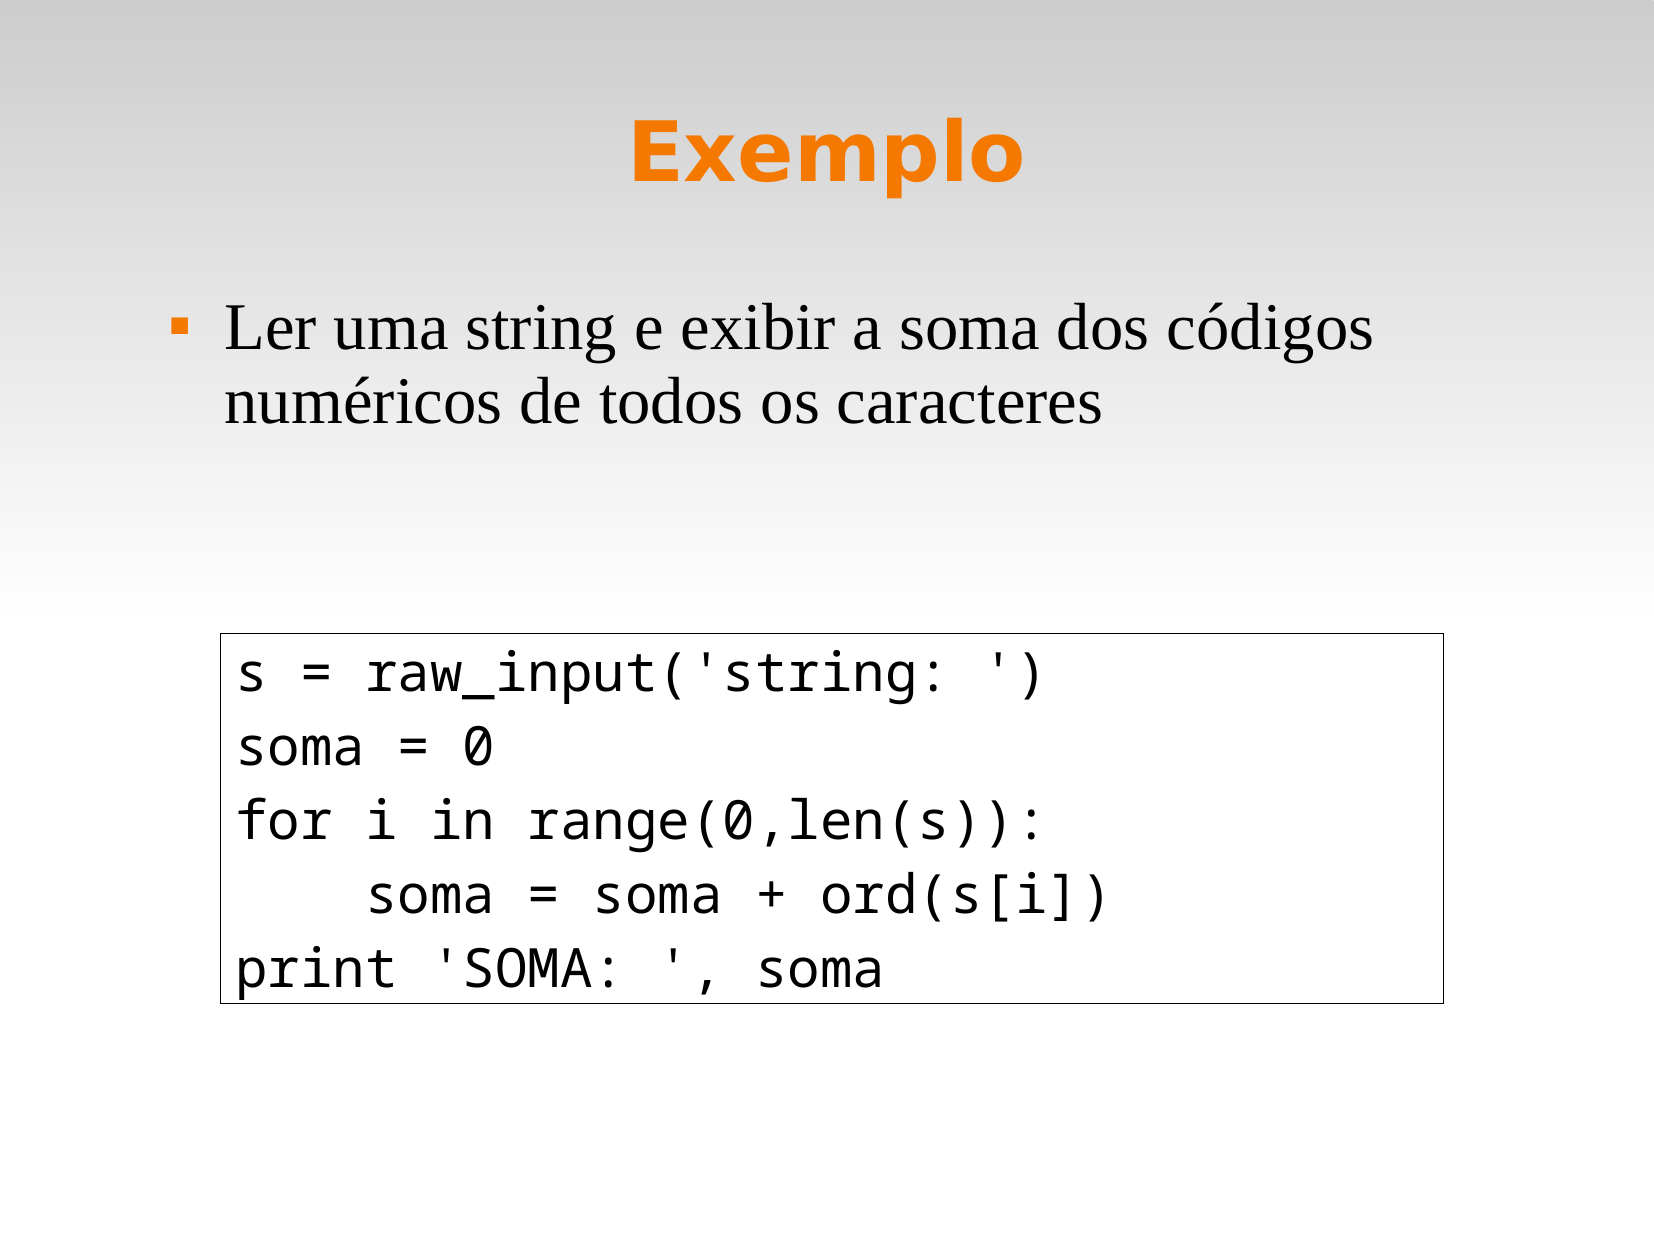

# Exemplo
Ler uma string e exibir a soma dos códigos numéricos de todos os caracteres
s = raw_input('string: ')
soma = 0
for i in range(0,len(s)):
 soma = soma + ord(s[i])
print 'SOMA: ', soma